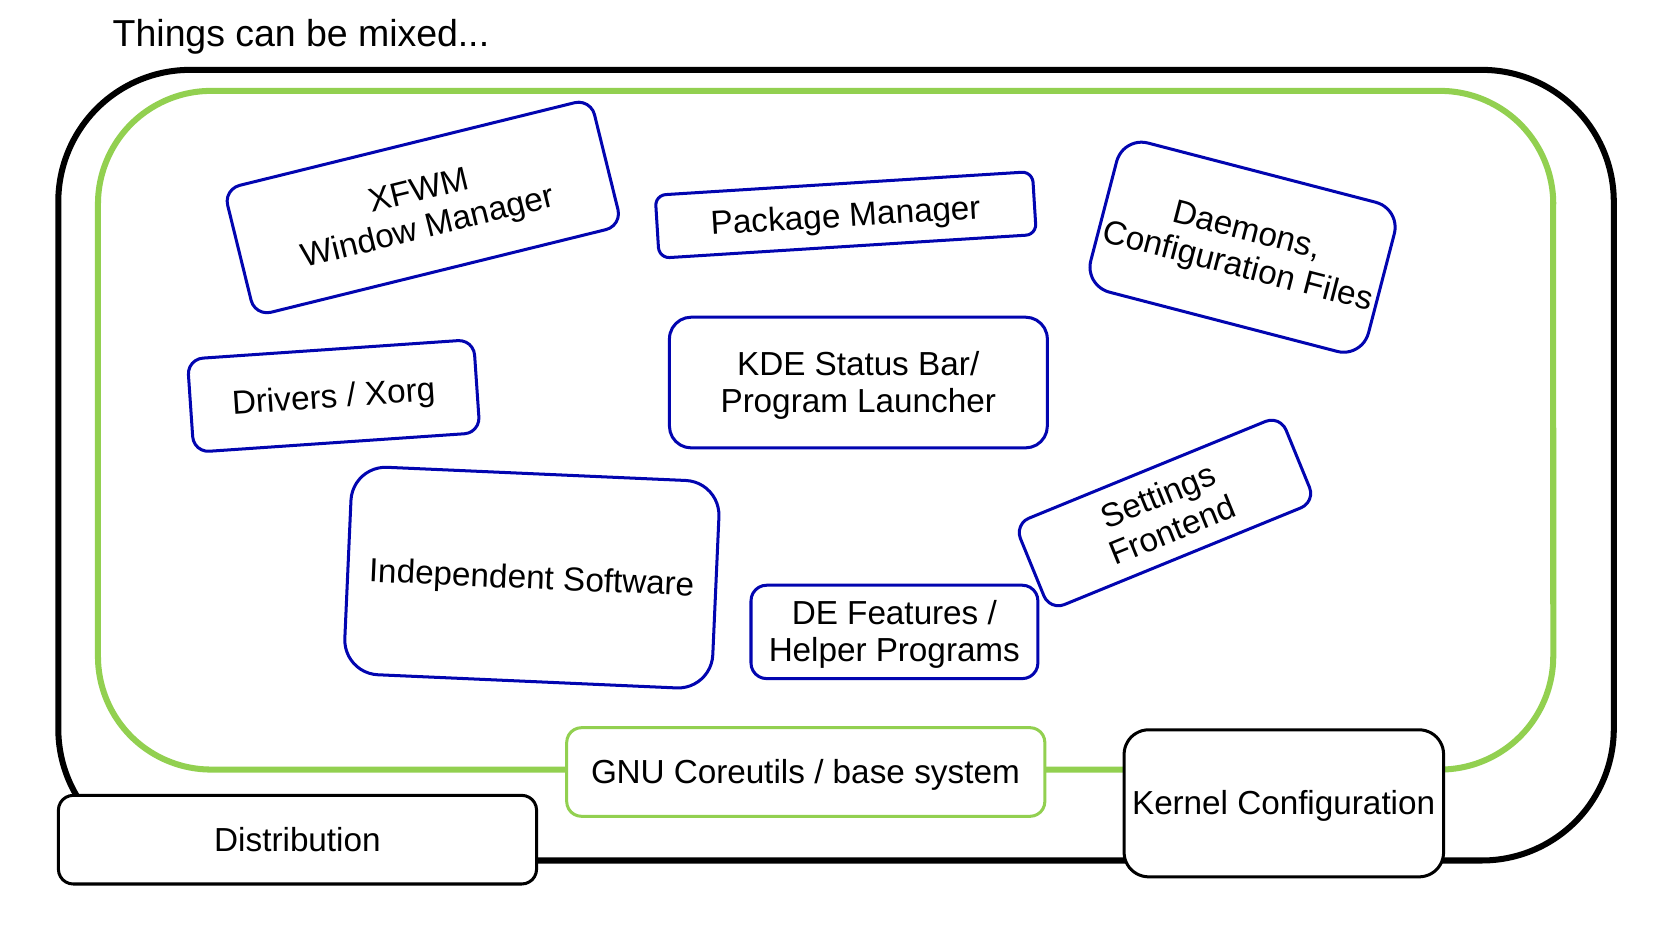

Things can be mixed...
XFWM
Window Manager
Daemons,
Configuration Files
Package Manager
KDE Status Bar/
Program Launcher
Drivers / Xorg
Settings
Frontend
Independent Software
DE Features /
Helper Programs
GNU Coreutils / base system
Kernel Configuration
Distribution